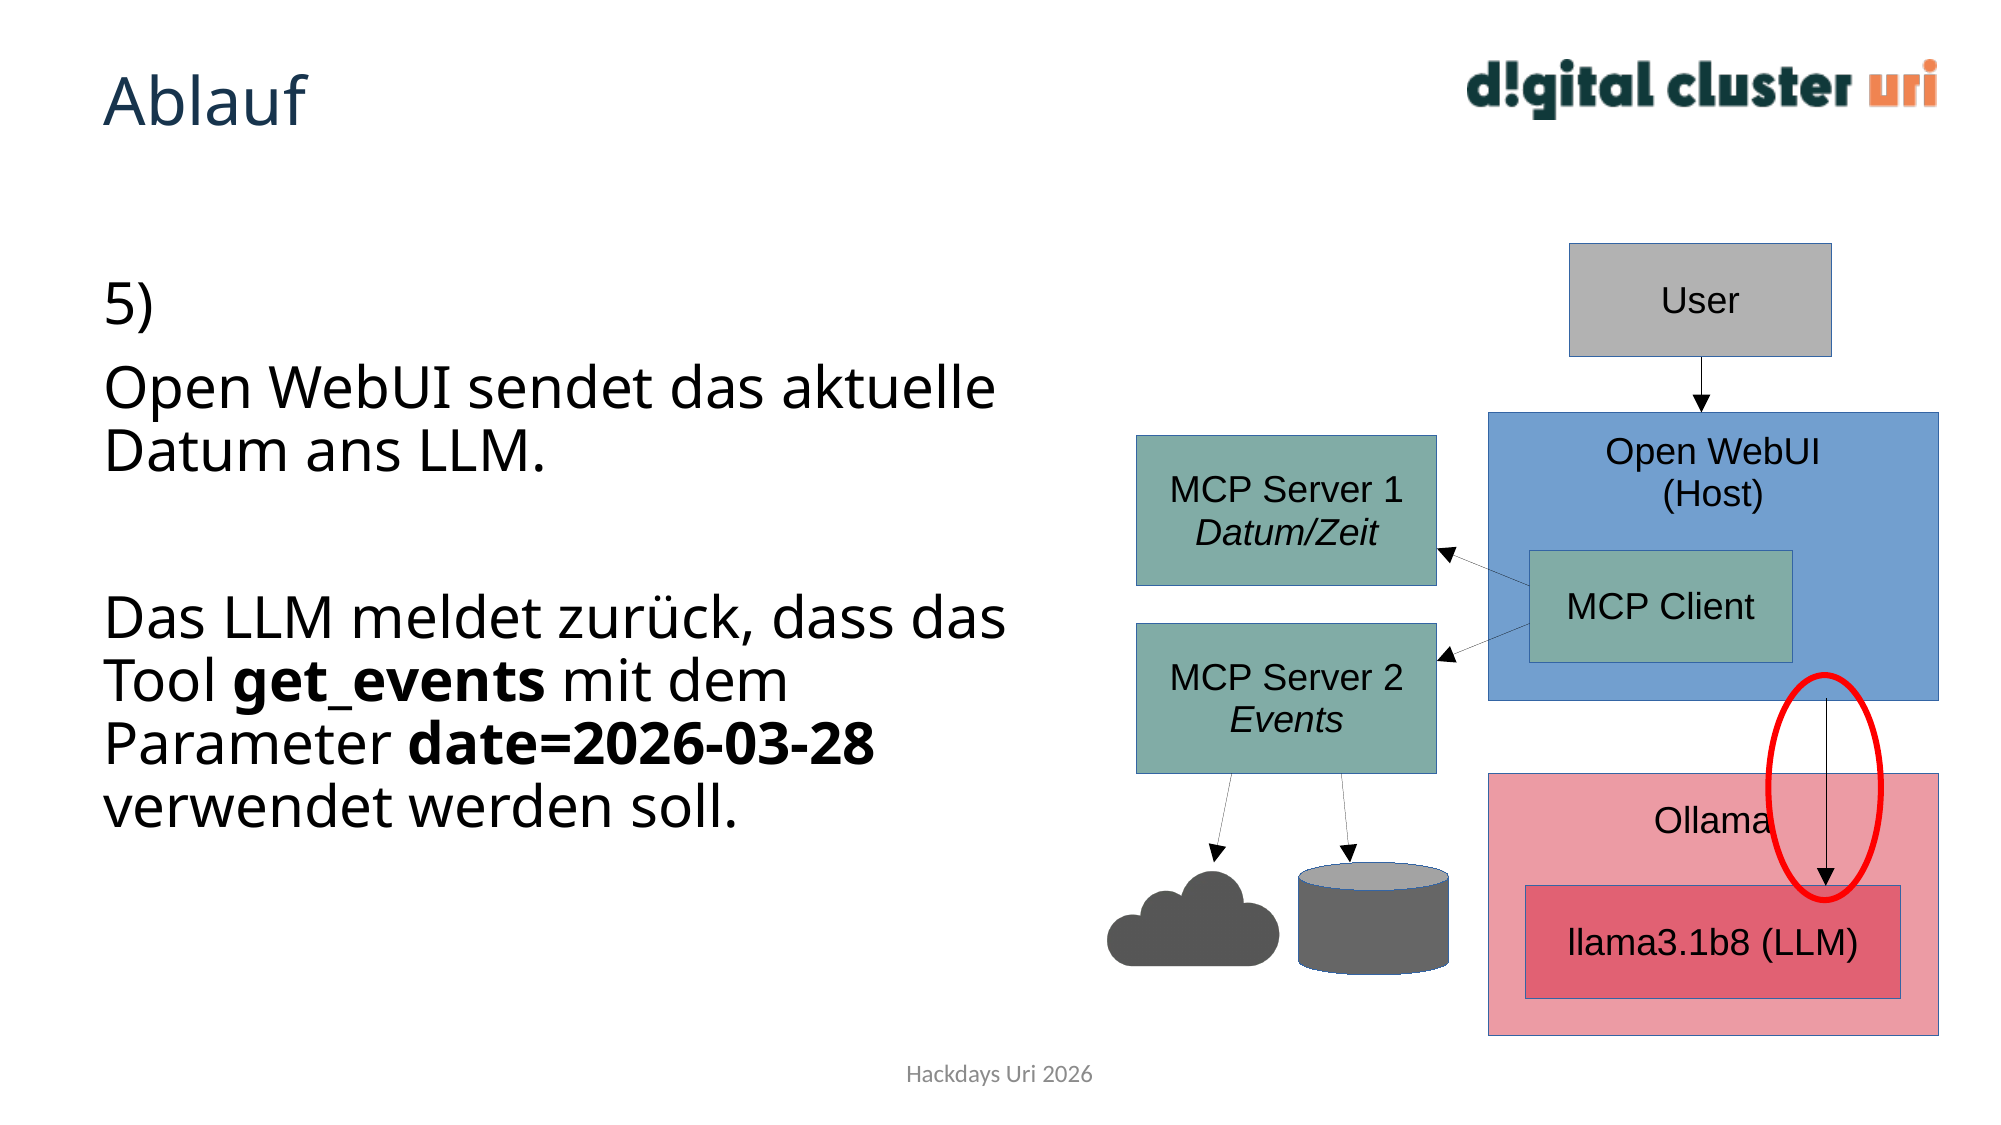

# Ablauf
User
Open WebUI
(Host)
MCP Server 1
Datum/Zeit
MCP Client
MCP Server 2
Events
Ollama
llama3.1b8 (LLM)
5)
Open WebUI sendet das aktuelle Datum ans LLM.
Das LLM meldet zurück, dass das Tool get_events mit dem Parameter date=2026-03-28 verwendet werden soll.
Hackdays Uri 2026